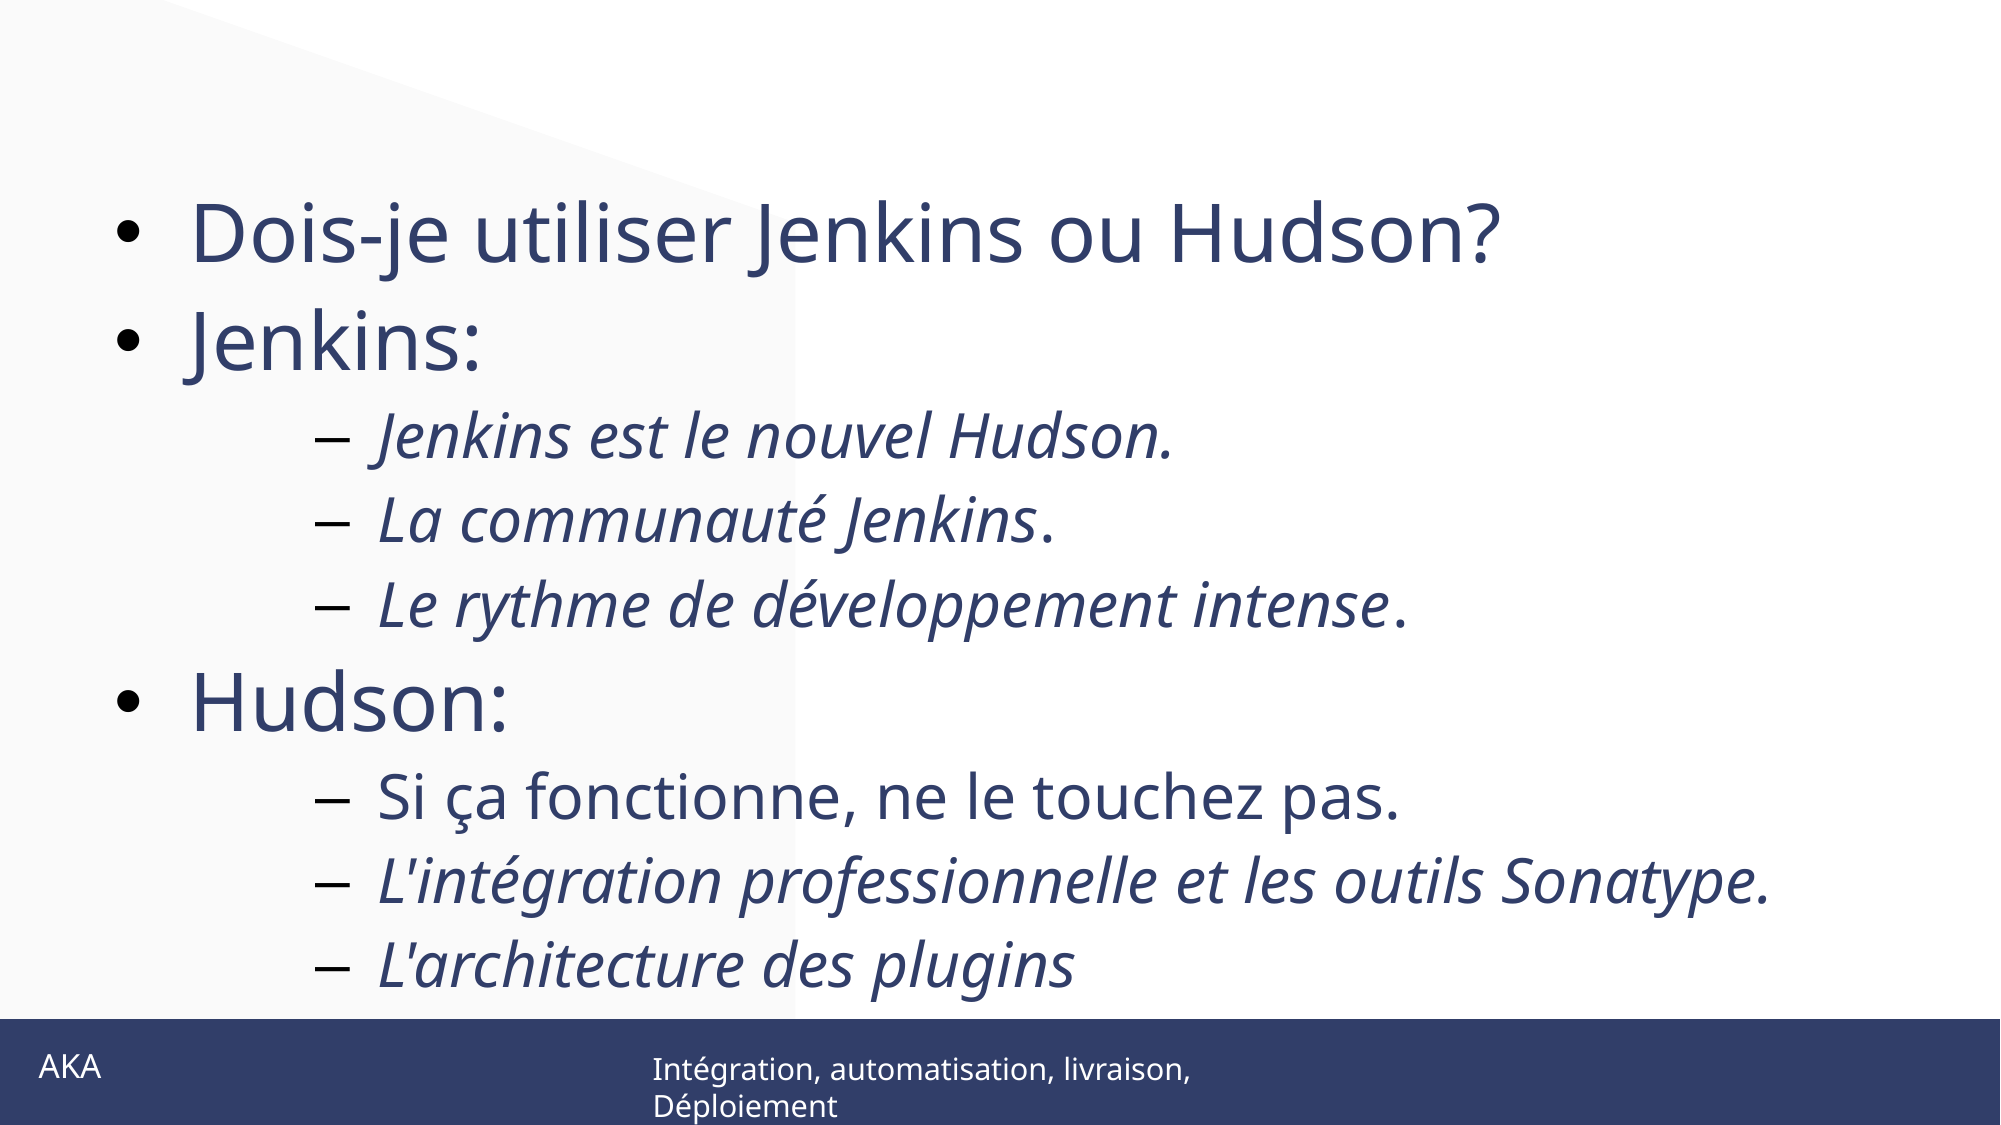

# Dois-je utiliser Jenkins ou Hudson?
Jenkins:
Jenkins est le nouvel Hudson.
La communauté Jenkins.
Le rythme de développement intense.
Hudson:
Si ça fonctionne, ne le touchez pas.
L'intégration professionnelle et les outils Sonatype.
L'architecture des plugins